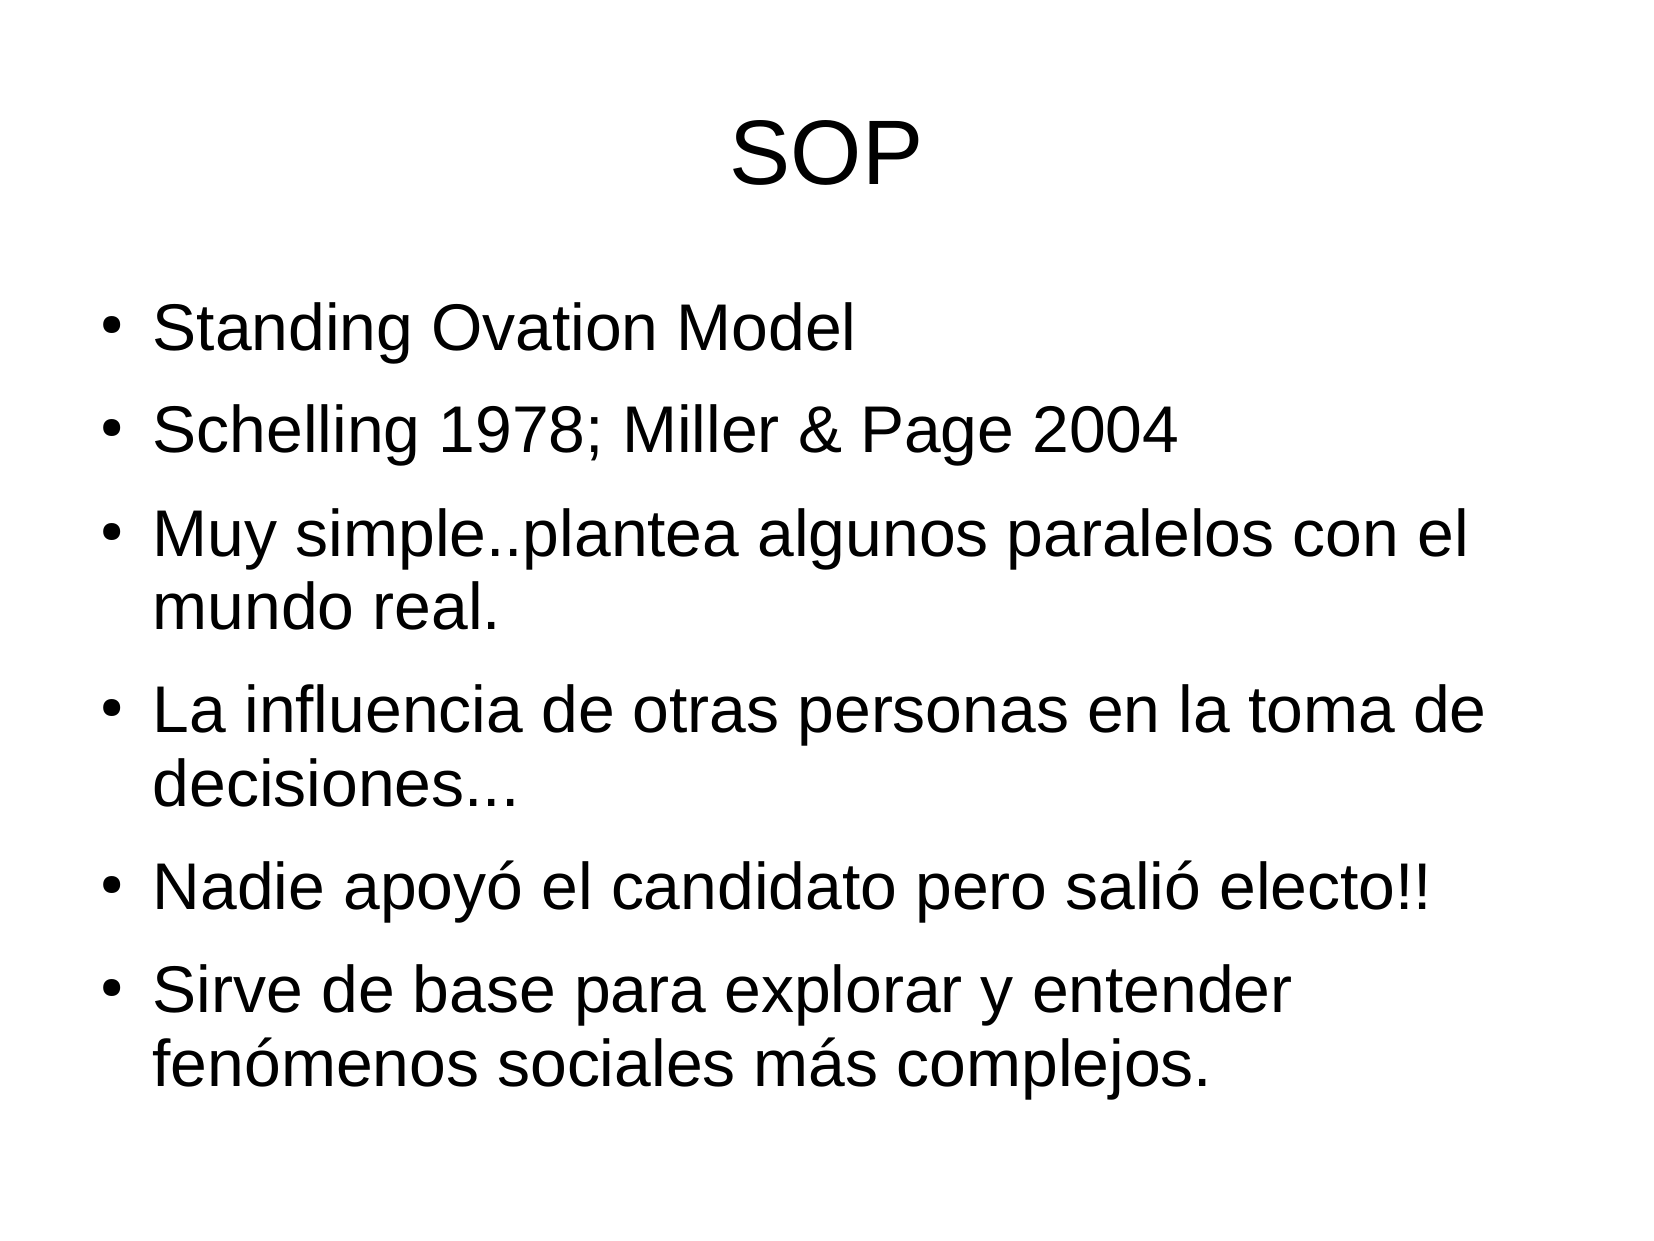

# SOP
Standing Ovation Model
Schelling 1978; Miller & Page 2004
Muy simple..plantea algunos paralelos con el mundo real.
La influencia de otras personas en la toma de decisiones...
Nadie apoyó el candidato pero salió electo!!
Sirve de base para explorar y entender fenómenos sociales más complejos.